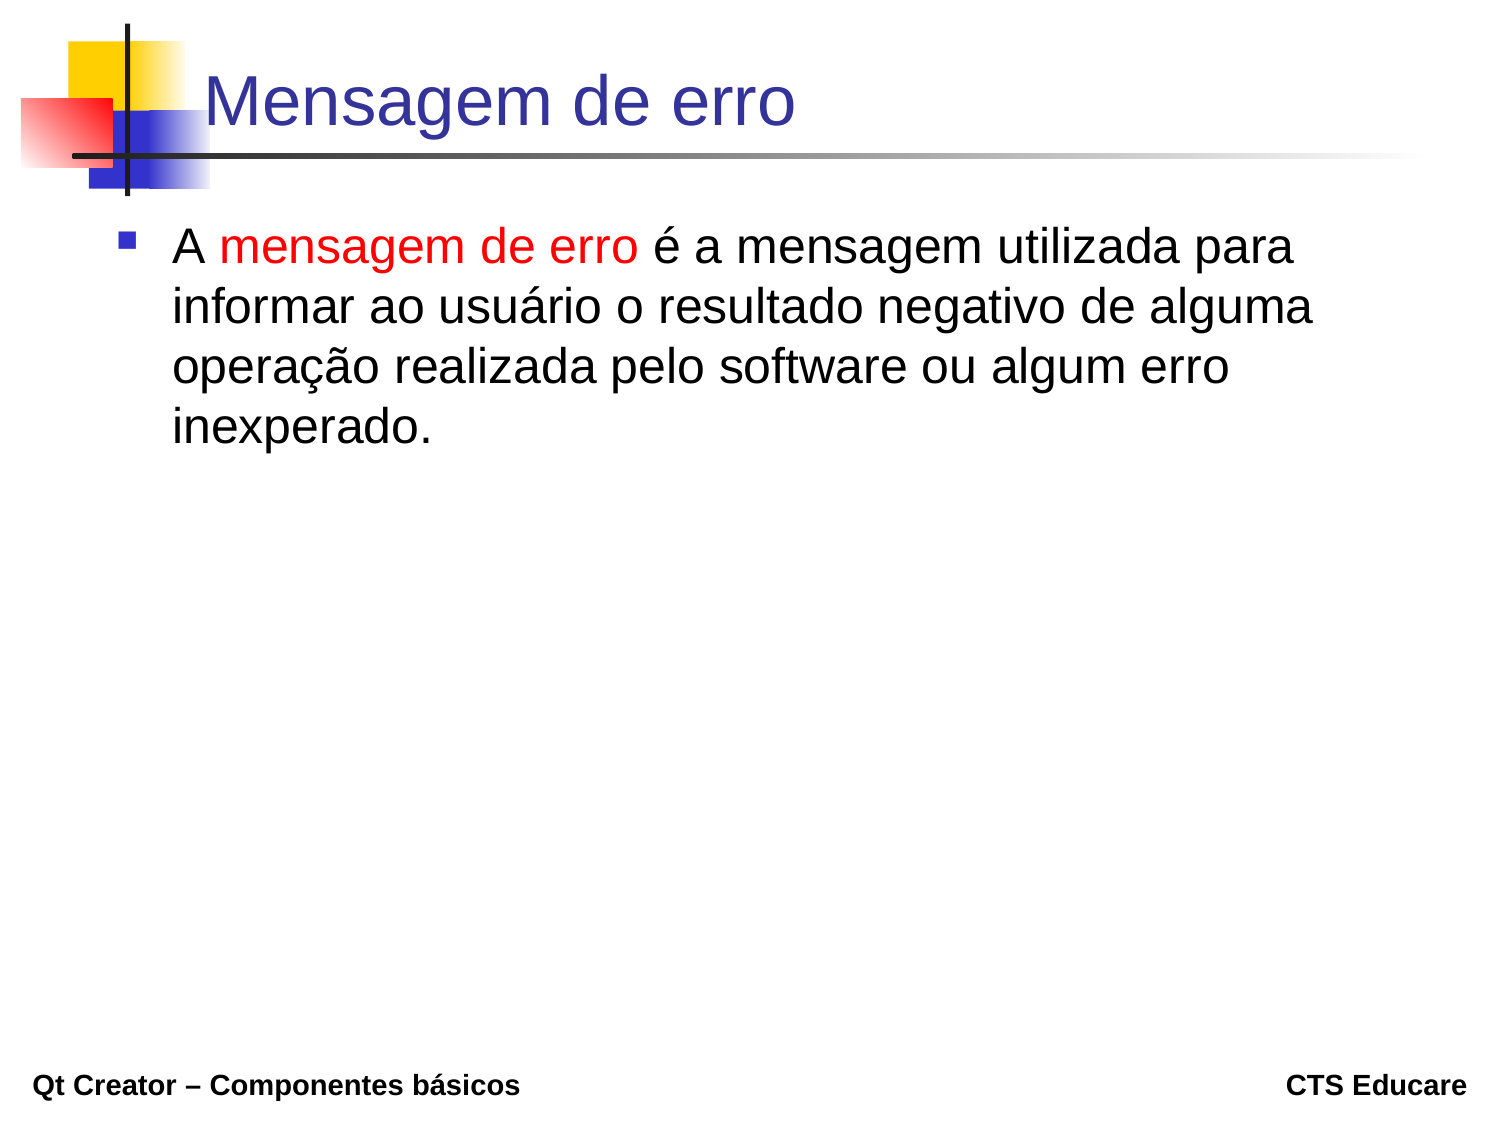

# Mensagem de erro
A mensagem de erro é a mensagem utilizada para informar ao usuário o resultado negativo de alguma operação realizada pelo software ou algum erro inexperado.